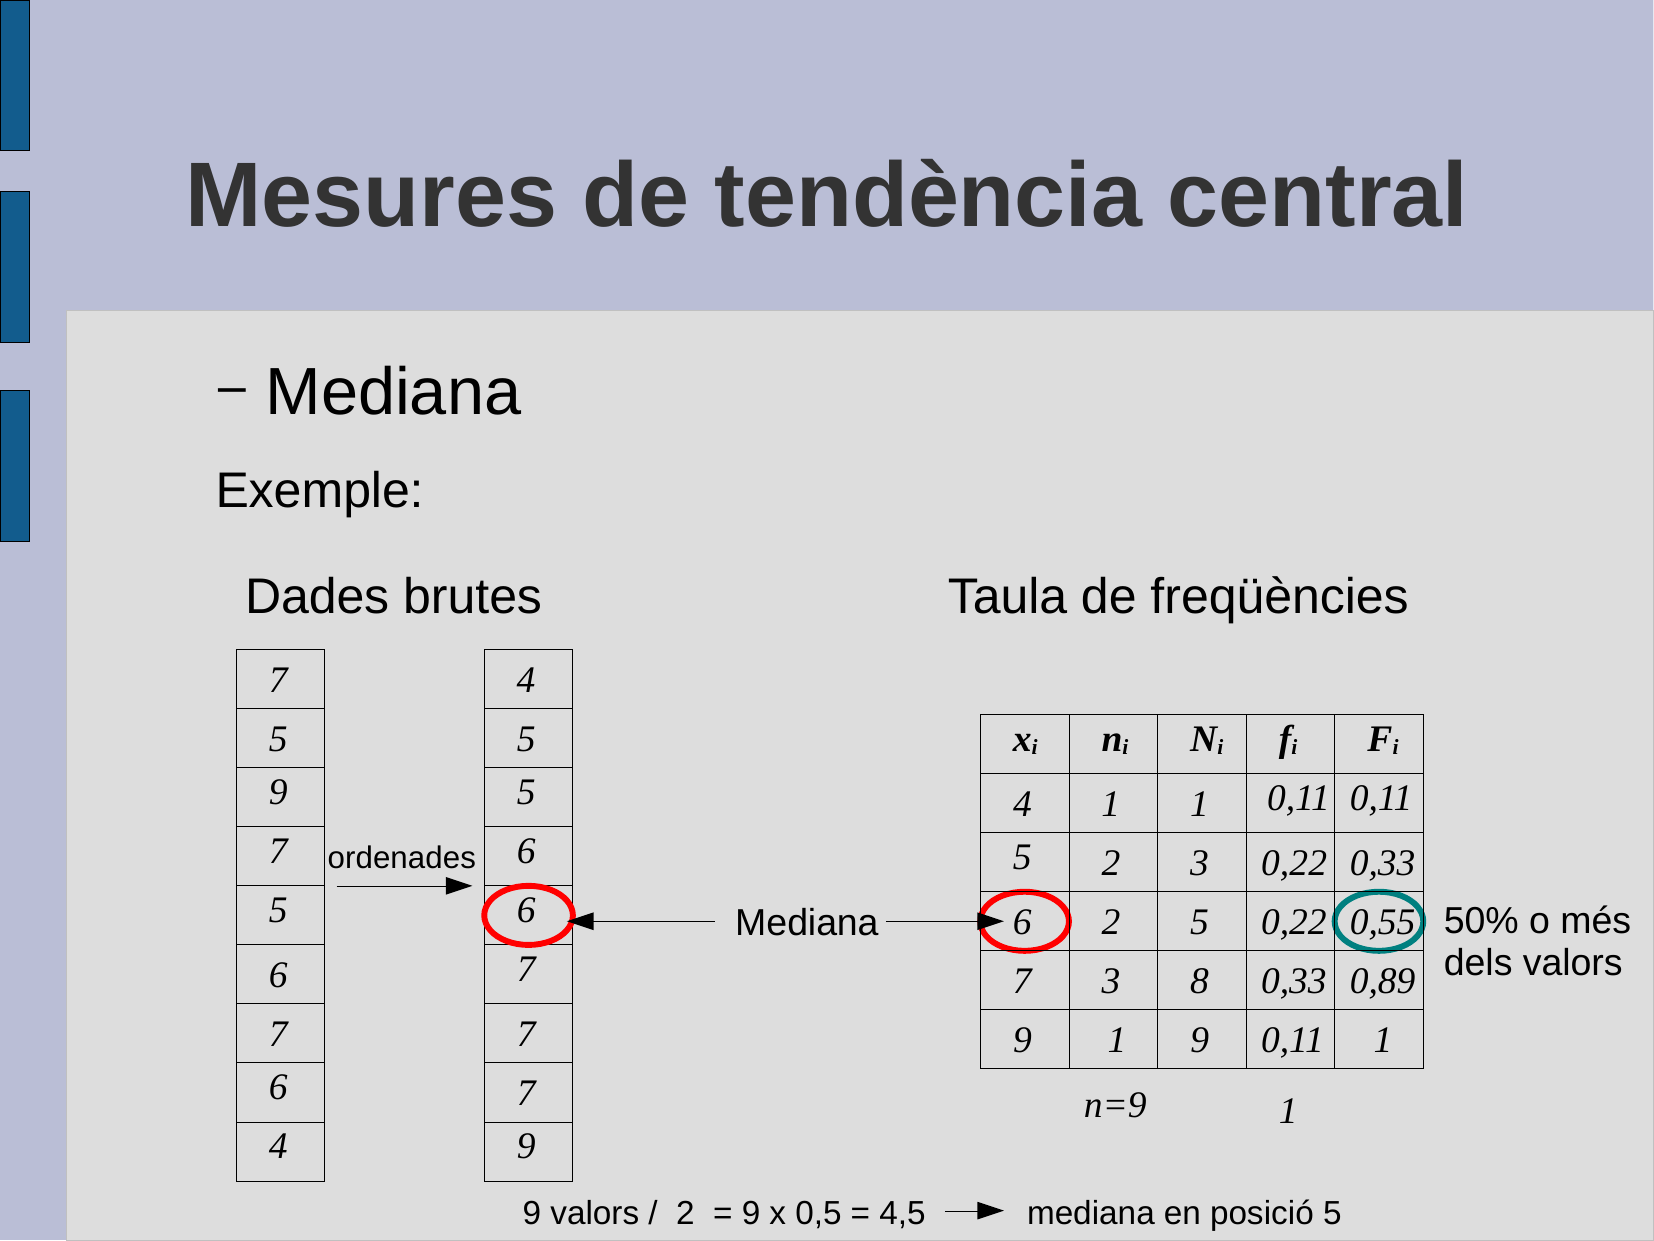

# Mesures de tendència central
Mediana
Exemple:
Dades brutes
Taula de freqüències
7
4
5
5
xi
ni
Ni
fi
Fi
9
5
0,11
0,11
1
1
4
7
6
5
ordenades
2
3
0,22
0,33
5
6
50% o més dels valors
6
2
5
0,22
0,55
Mediana
7
6
7
3
8
0,33
0,89
7
7
9
1
9
0,11
1
6
7
n=9
1
4
9
9 valors / 2 = 9 x 0,5 = 4,5 mediana en posició 5